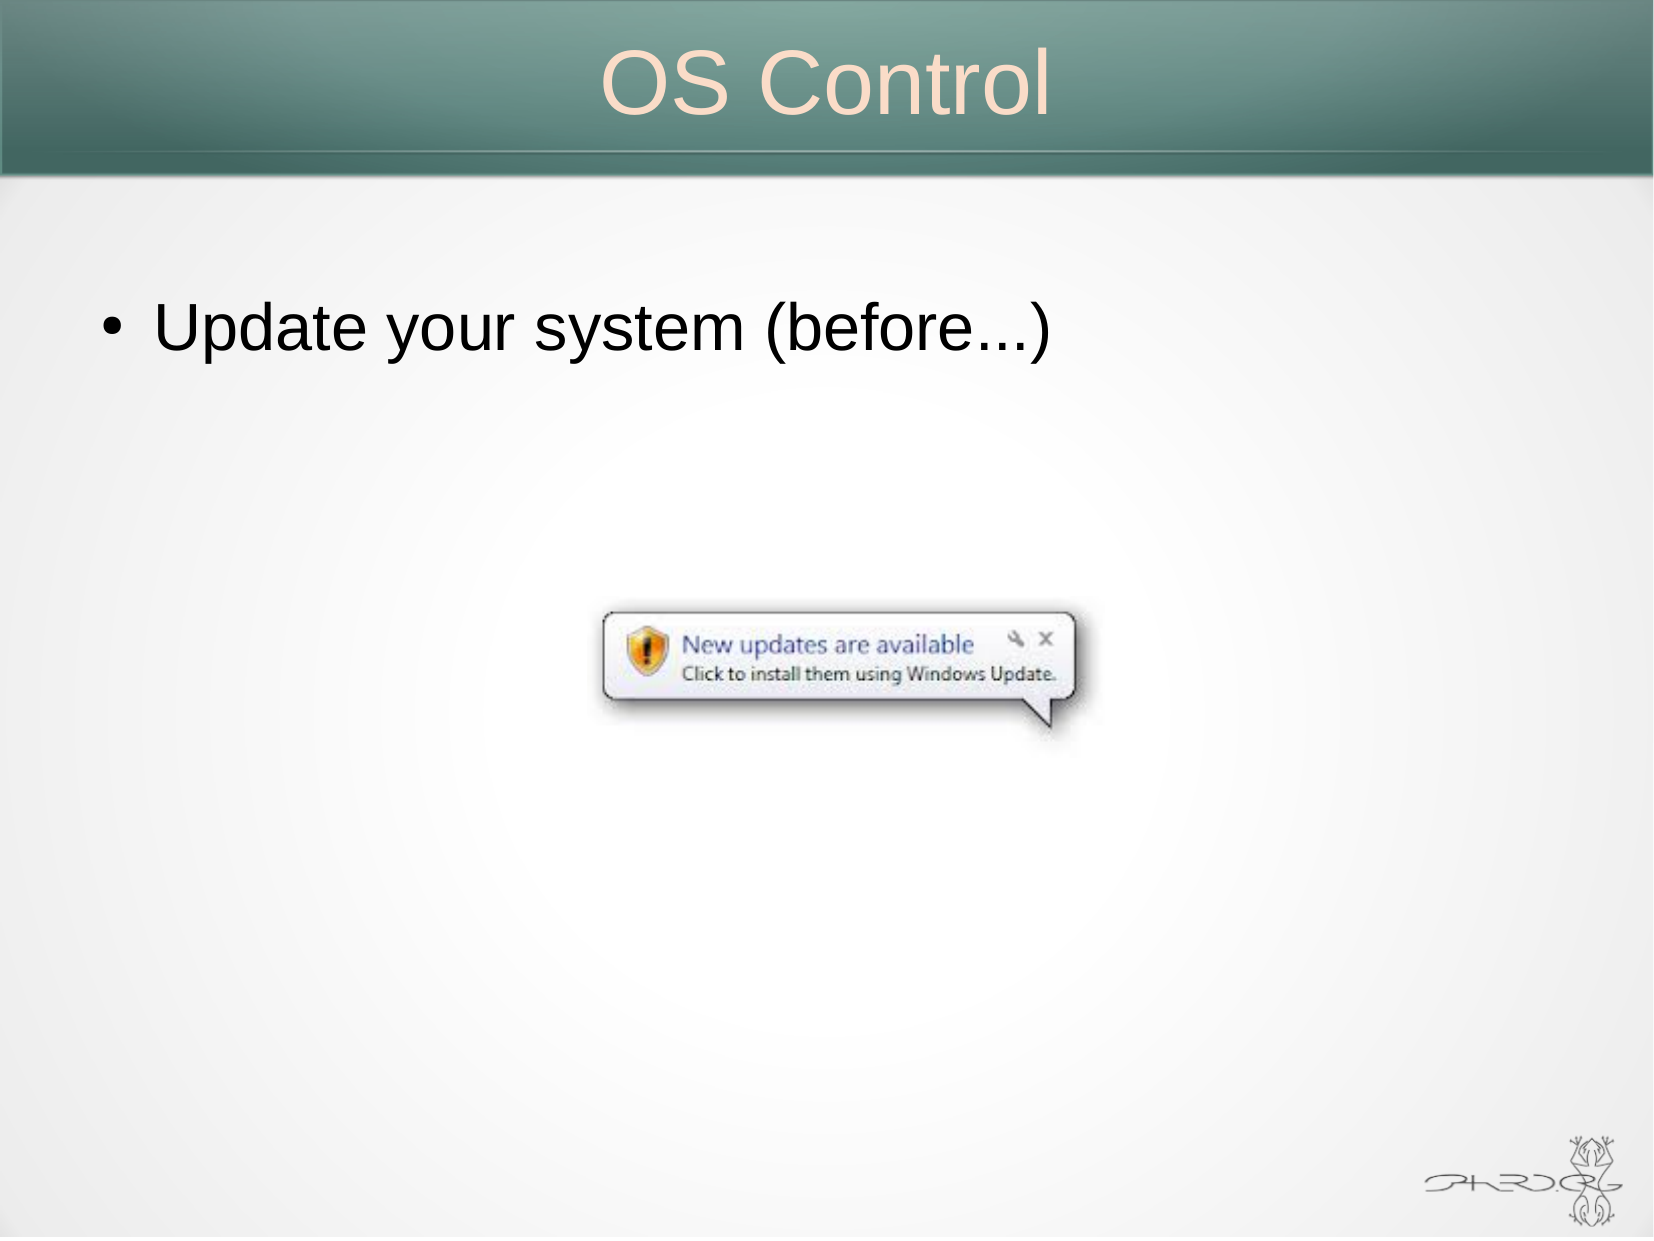

# OS Control
Update your system (before...)